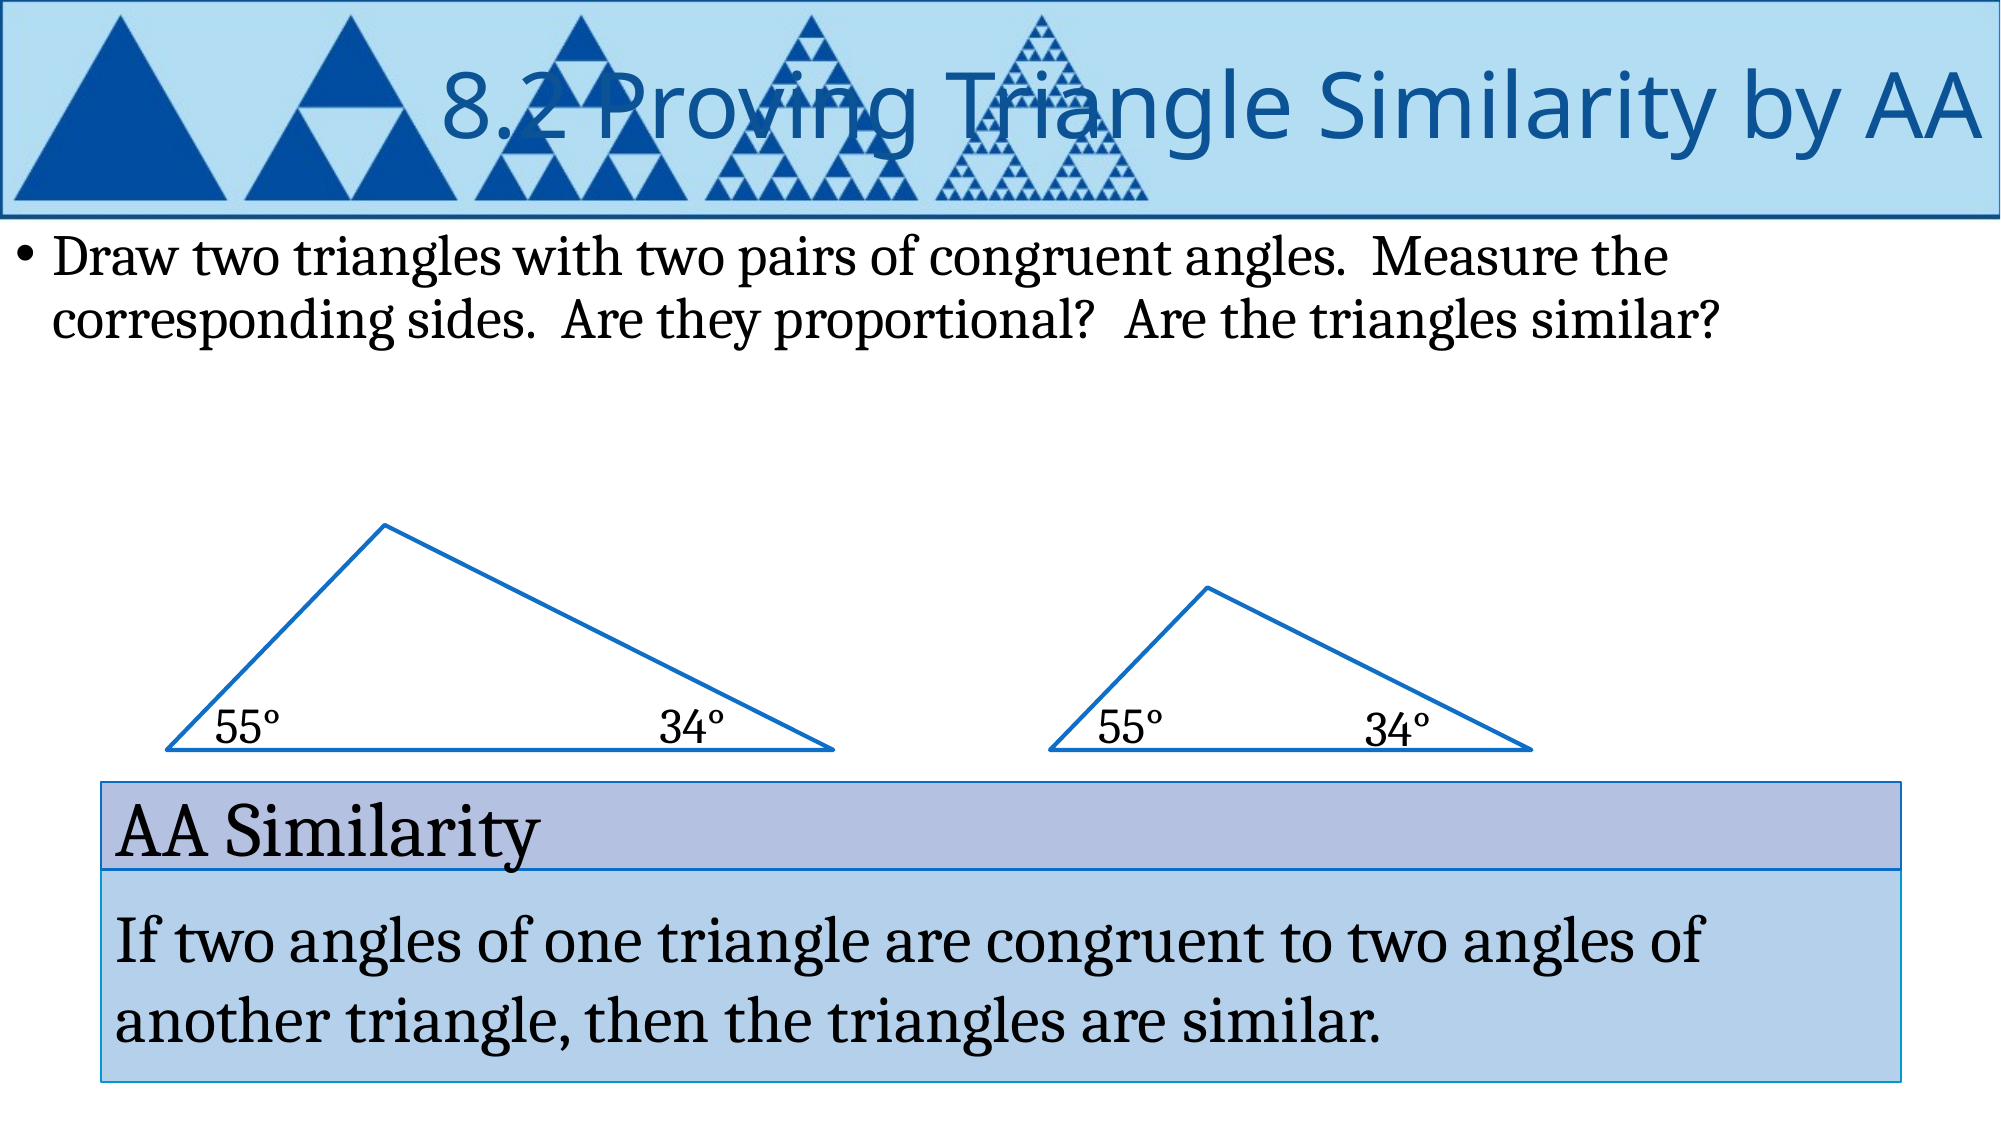

# 8.2 Proving Triangle Similarity by AA
Draw two triangles with two pairs of congruent angles. Measure the corresponding sides. Are they proportional? Are the triangles similar?
55°
34°
55°
34°
AA Similarity
If two angles of one triangle are congruent to two angles of another triangle, then the triangles are similar.